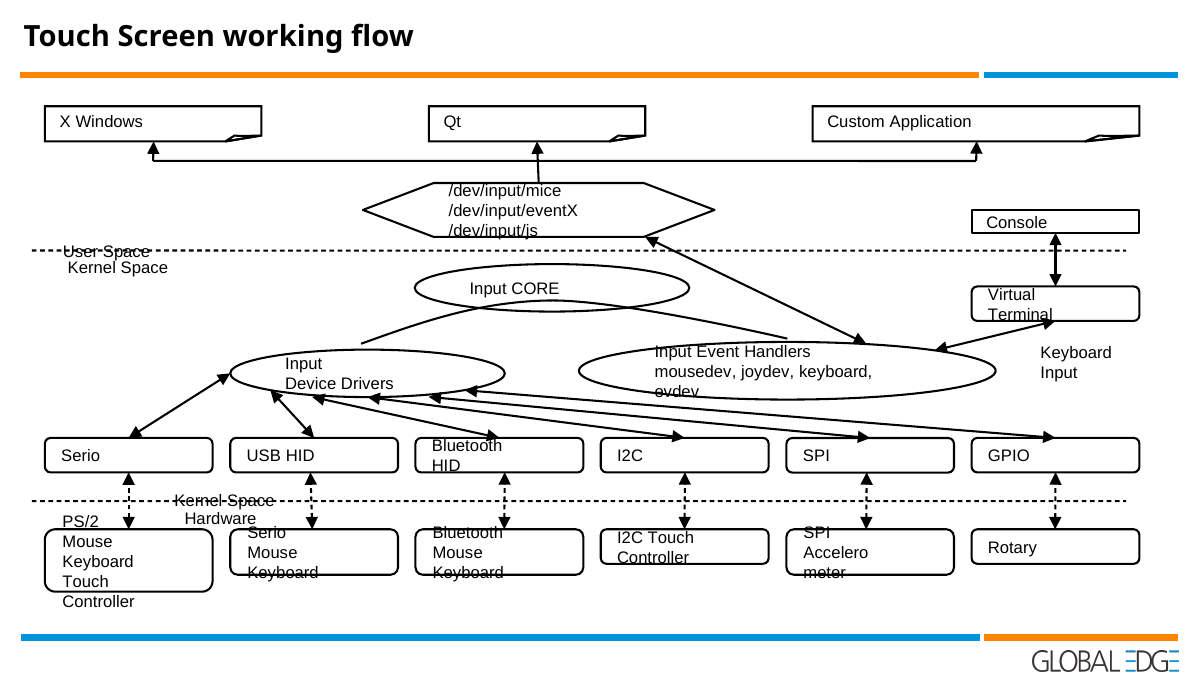

# Touch Screen working flow
X Windows
Qt
Custom Application
/dev/input/mice
/dev/input/eventX
/dev/input/js
Console
User Space
Kernel Space
Input CORE
Virtual
Terminal
Keyboard
Input
Input Event Handlers
mousedev, joydev, keyboard,
evdev
Input
Device Drivers
Serio
USB HID
Bluetooth
HID
I2C
GPIO
SPI
Kernel Space
Hardware
PS/2
Mouse
Keyboard
Touch
Controller
Serio
Mouse
Keyboard
Bluetooth
Mouse
Keyboard
I2C Touch
Controller
SPI
Accelero
meter
Rotary